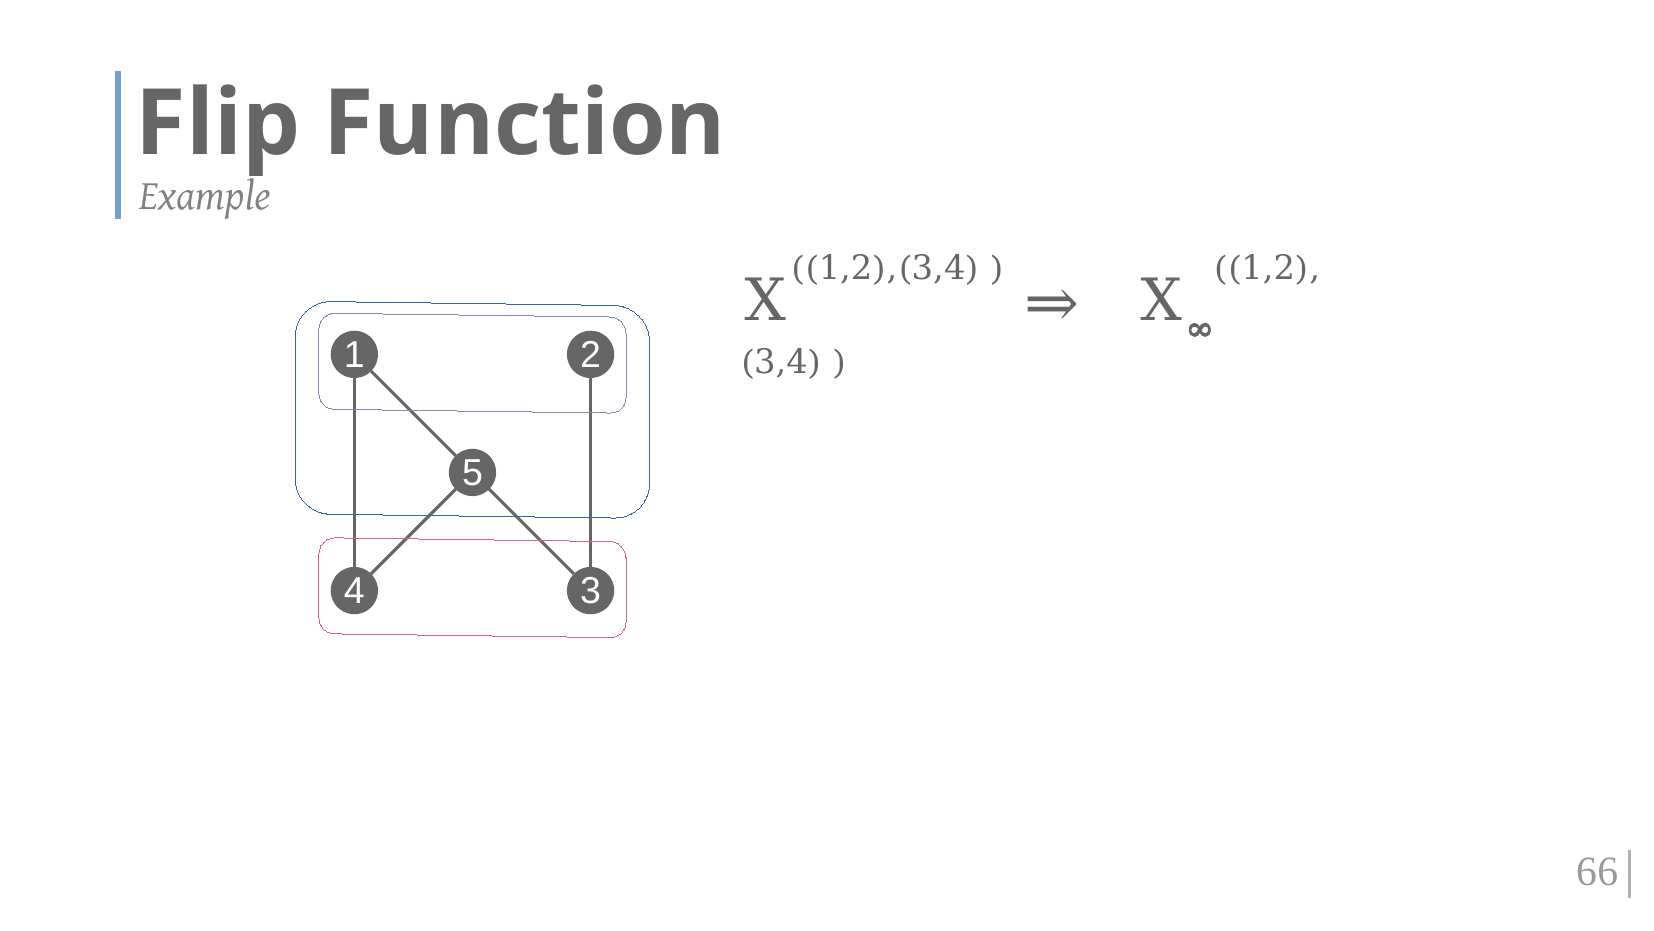

# Flip Function
Example
Χ((1,2),(3,4) ) ⇒ Χ∞((1,2),(3,4) )
1
2
5
4
3
66